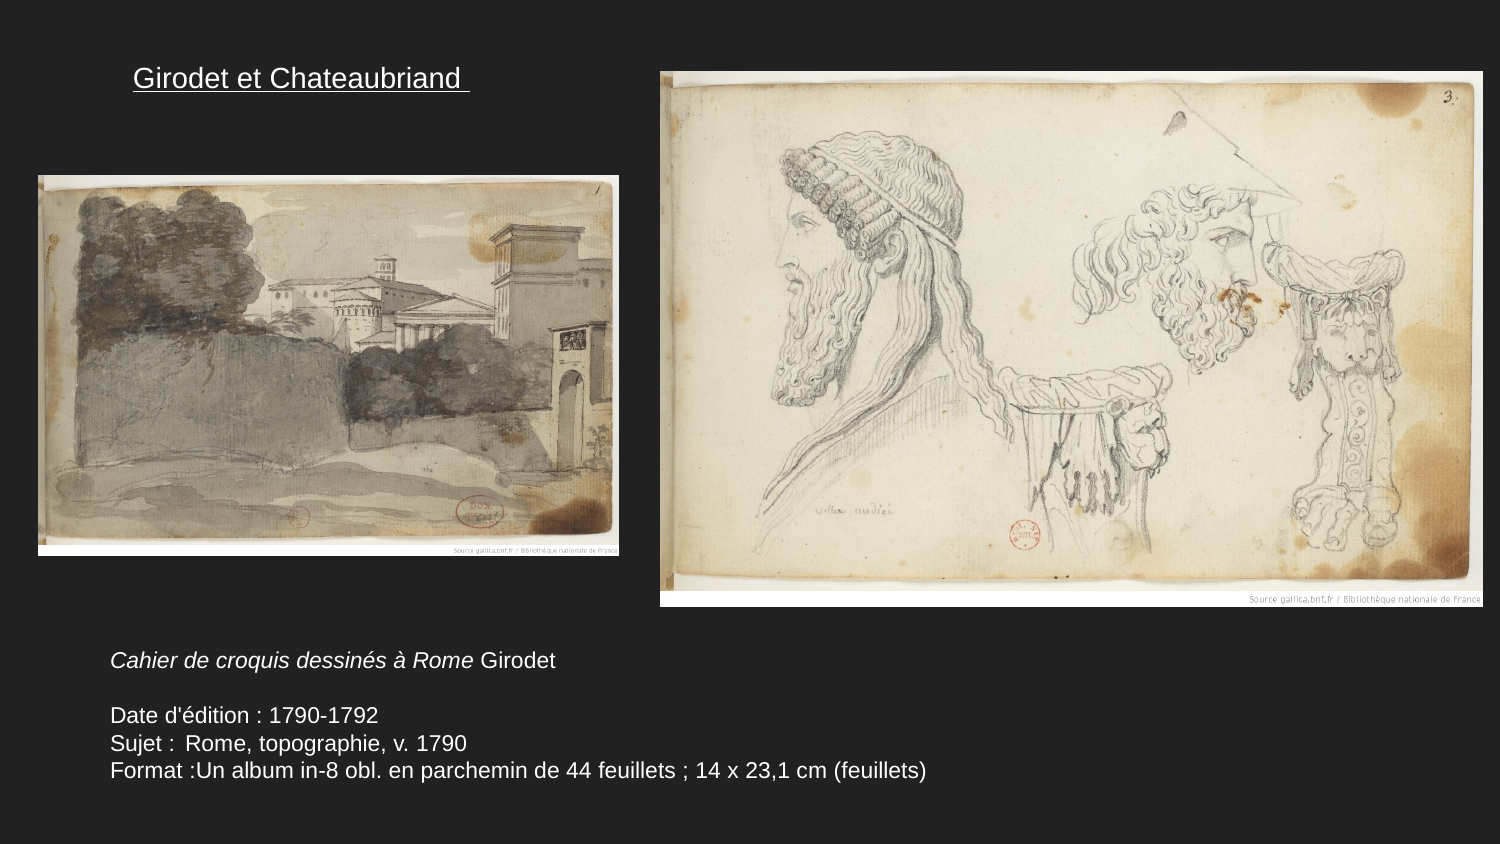

# Girodet et Chateaubriand
Cahier de croquis dessinés à Rome Girodet
Date d'édition : 1790-1792
Sujet :	Rome, topographie, v. 1790
Format :Un album in-8 obl. en parchemin de 44 feuillets ; 14 x 23,1 cm (feuillets)